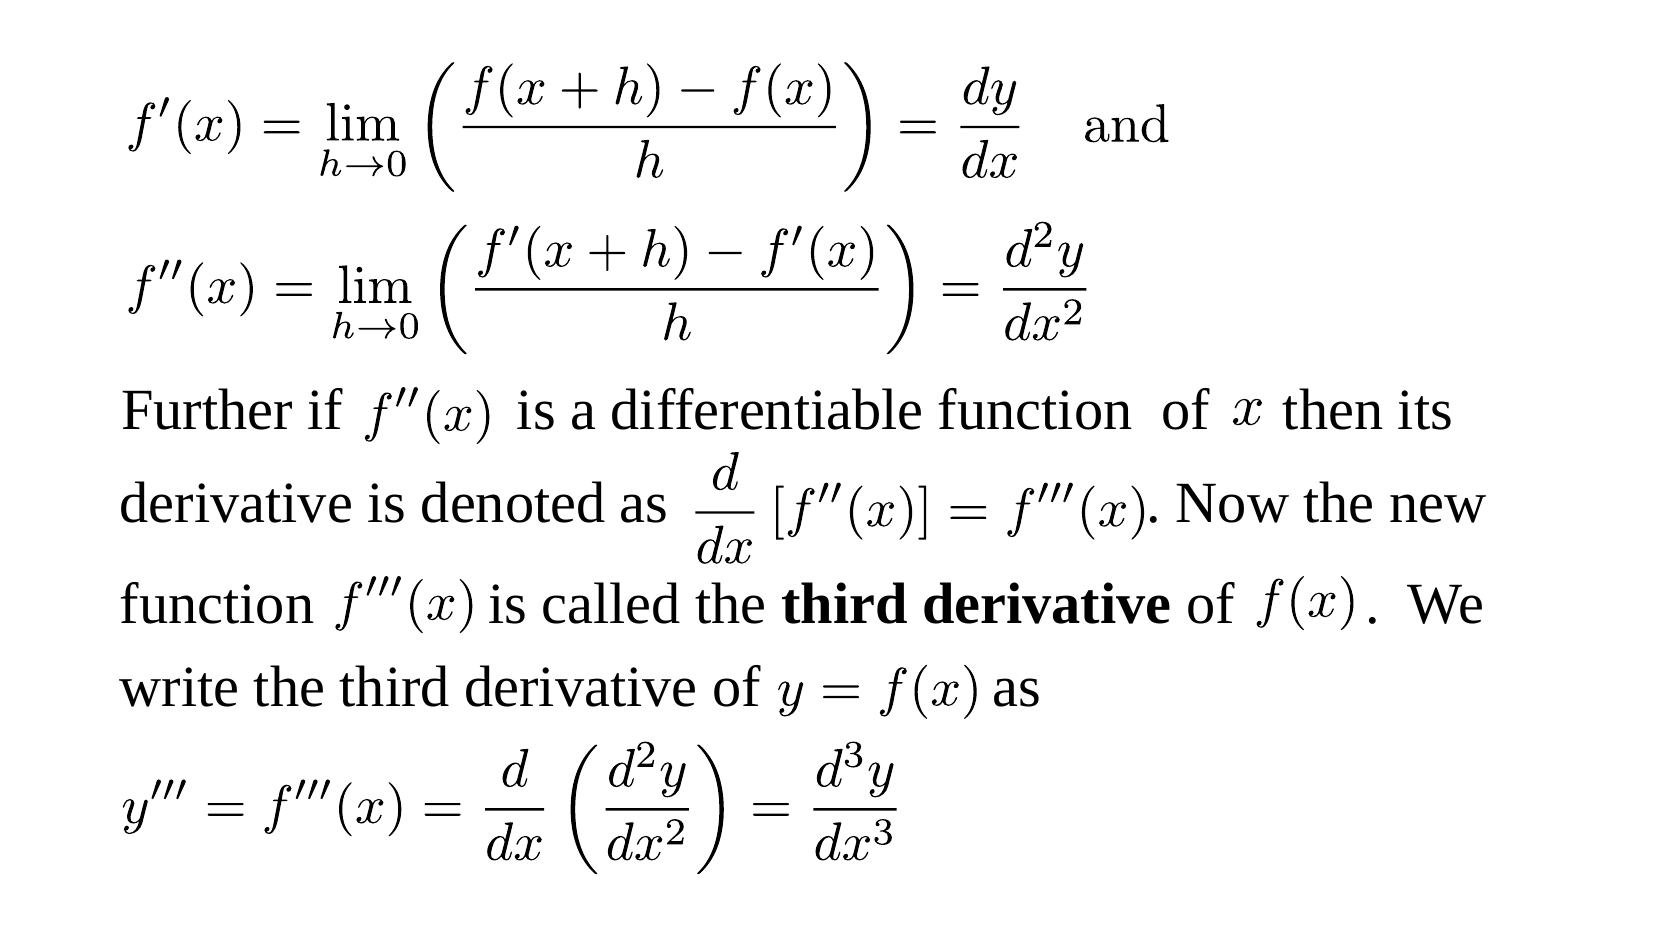

# Further if is a differentiable function of then its
 derivative is denoted as . Now the new
 function is called the third derivative of . We
 write the third derivative of as